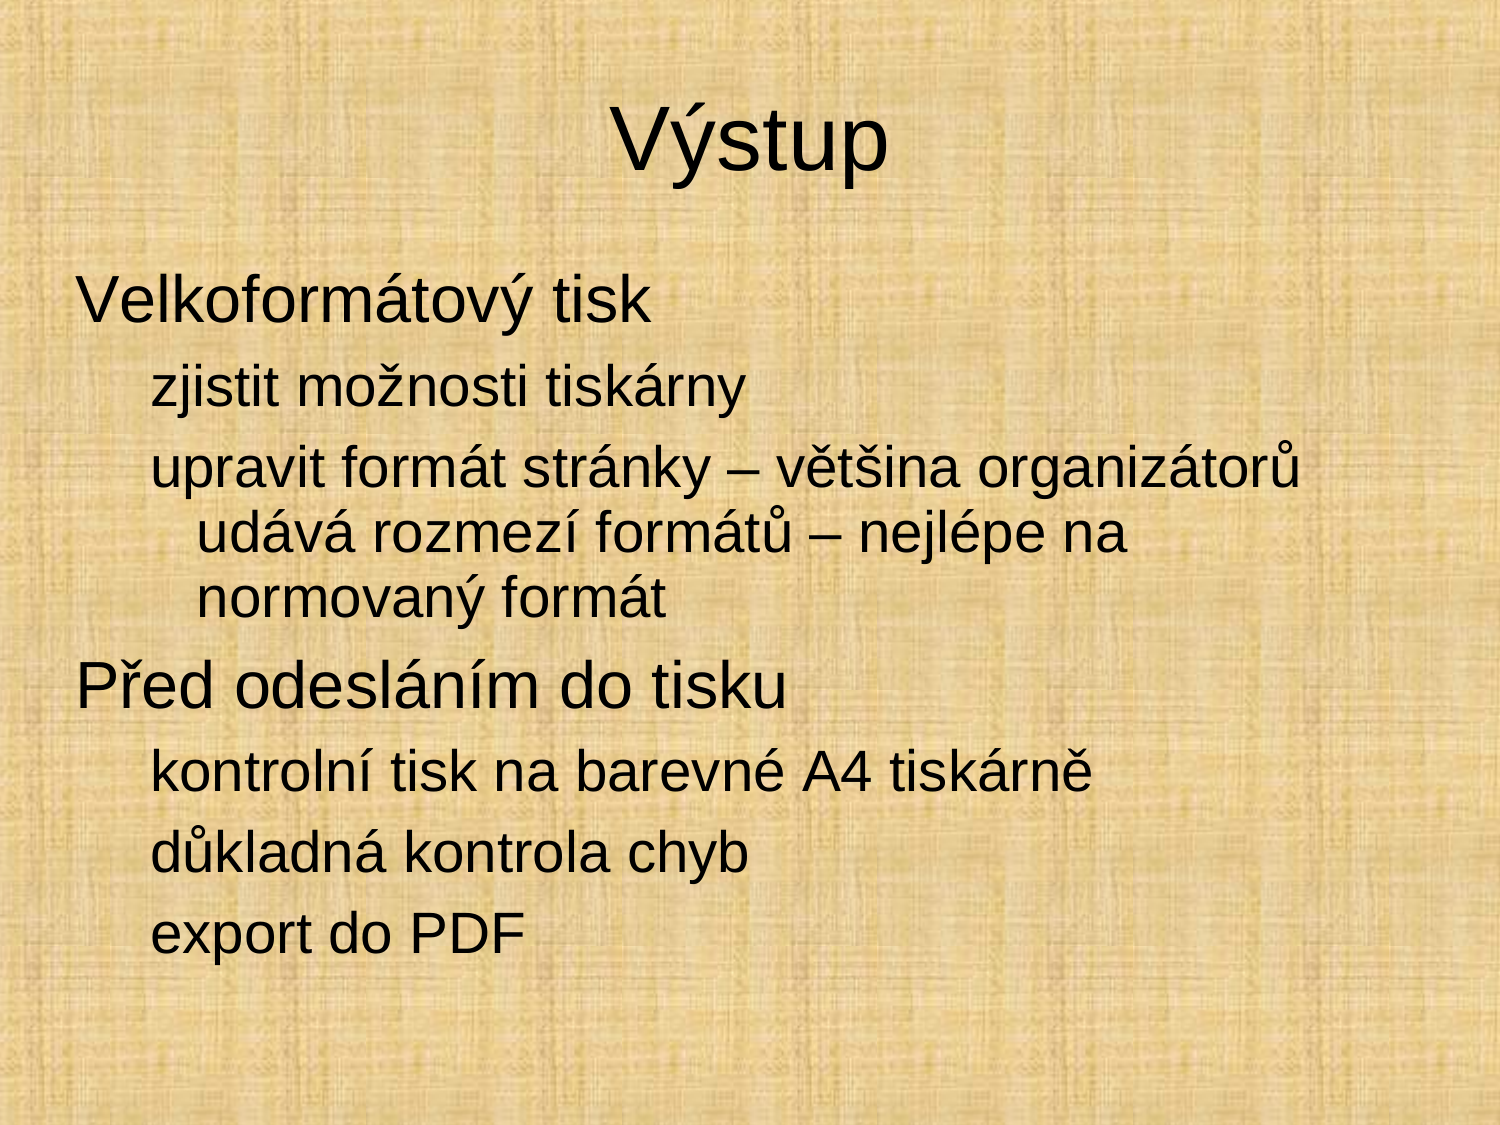

# Výstup
Velkoformátový tisk
zjistit možnosti tiskárny
upravit formát stránky – většina organizátorů udává rozmezí formátů – nejlépe na normovaný formát
Před odesláním do tisku
kontrolní tisk na barevné A4 tiskárně
důkladná kontrola chyb
export do PDF